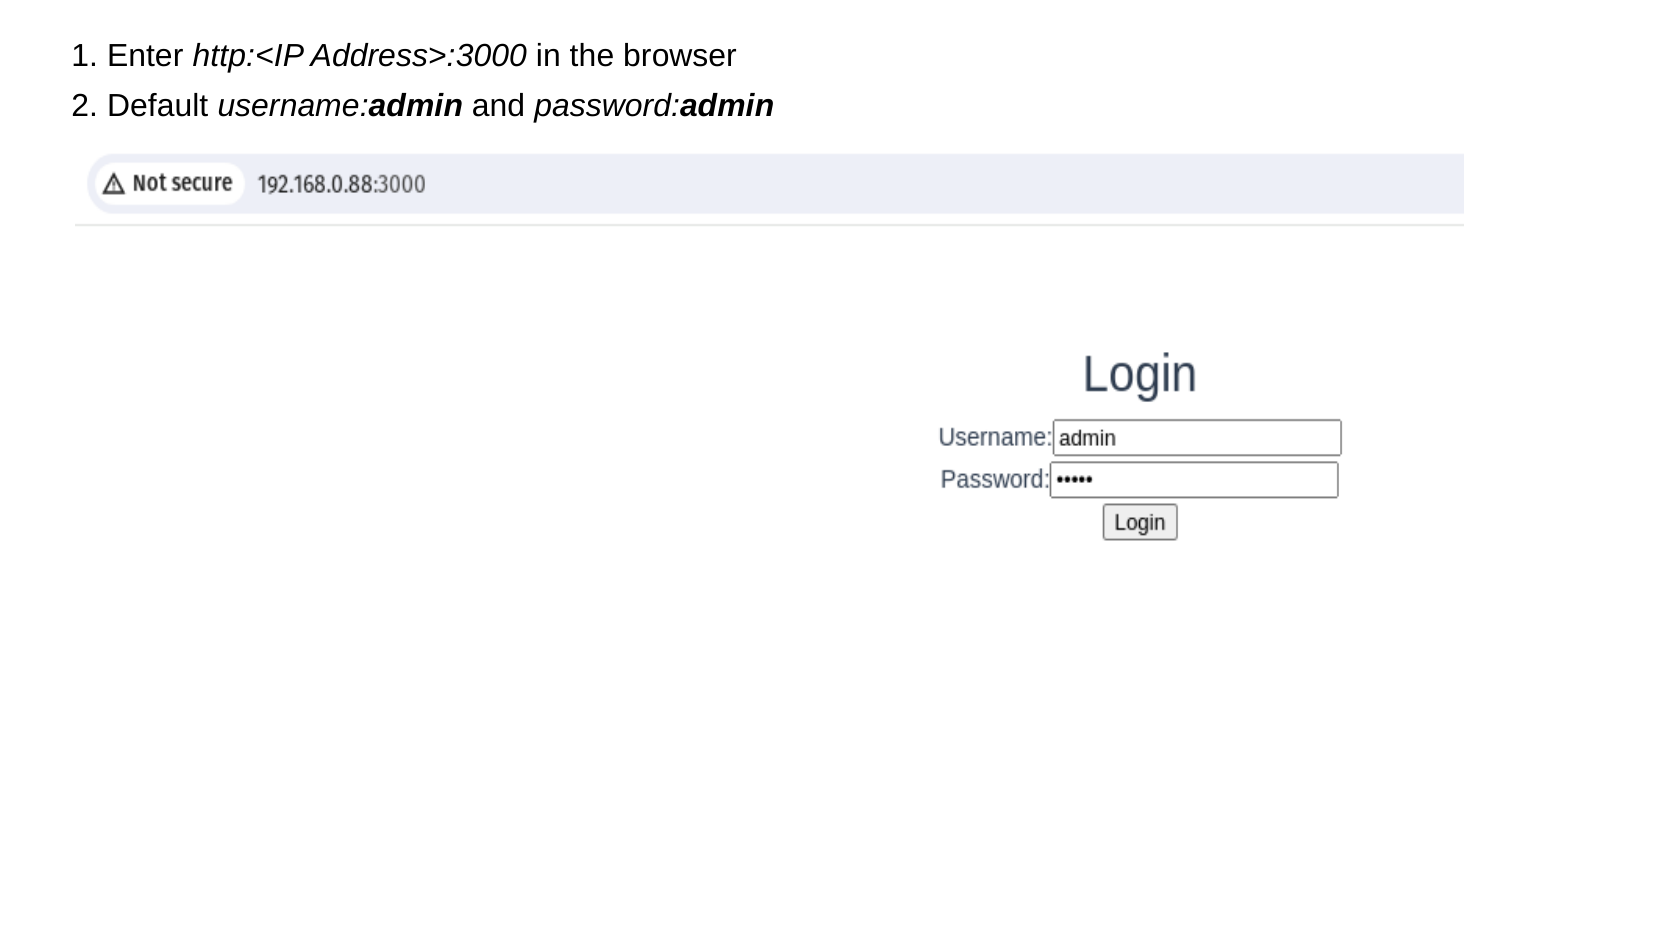

# 1. Enter http:<IP Address>:3000 in the browser
2. Default username:admin and password:admin